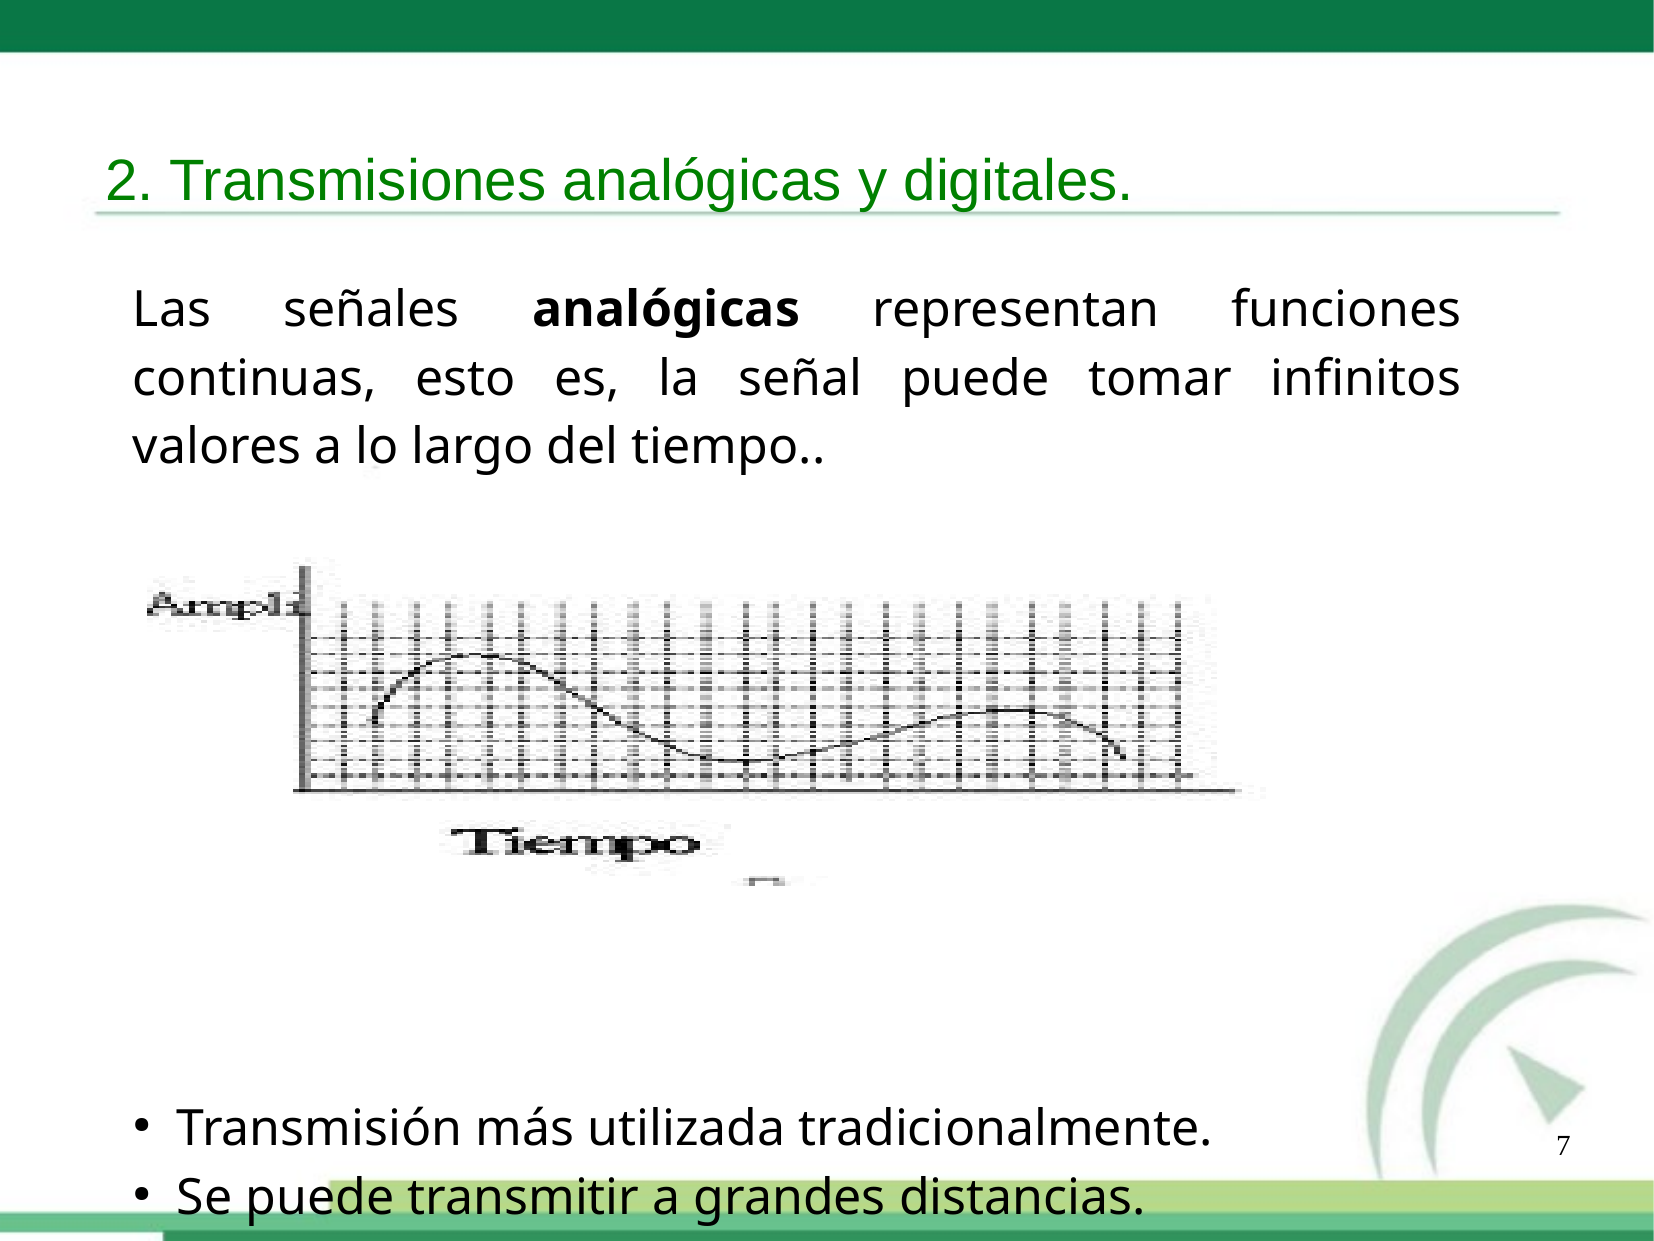

2. Transmisiones analógicas y digitales.
Las señales analógicas representan funciones continuas, esto es, la señal puede tomar infinitos valores a lo largo del tiempo..
 Transmisión más utilizada tradicionalmente.
 Se puede transmitir a grandes distancias.
#
7